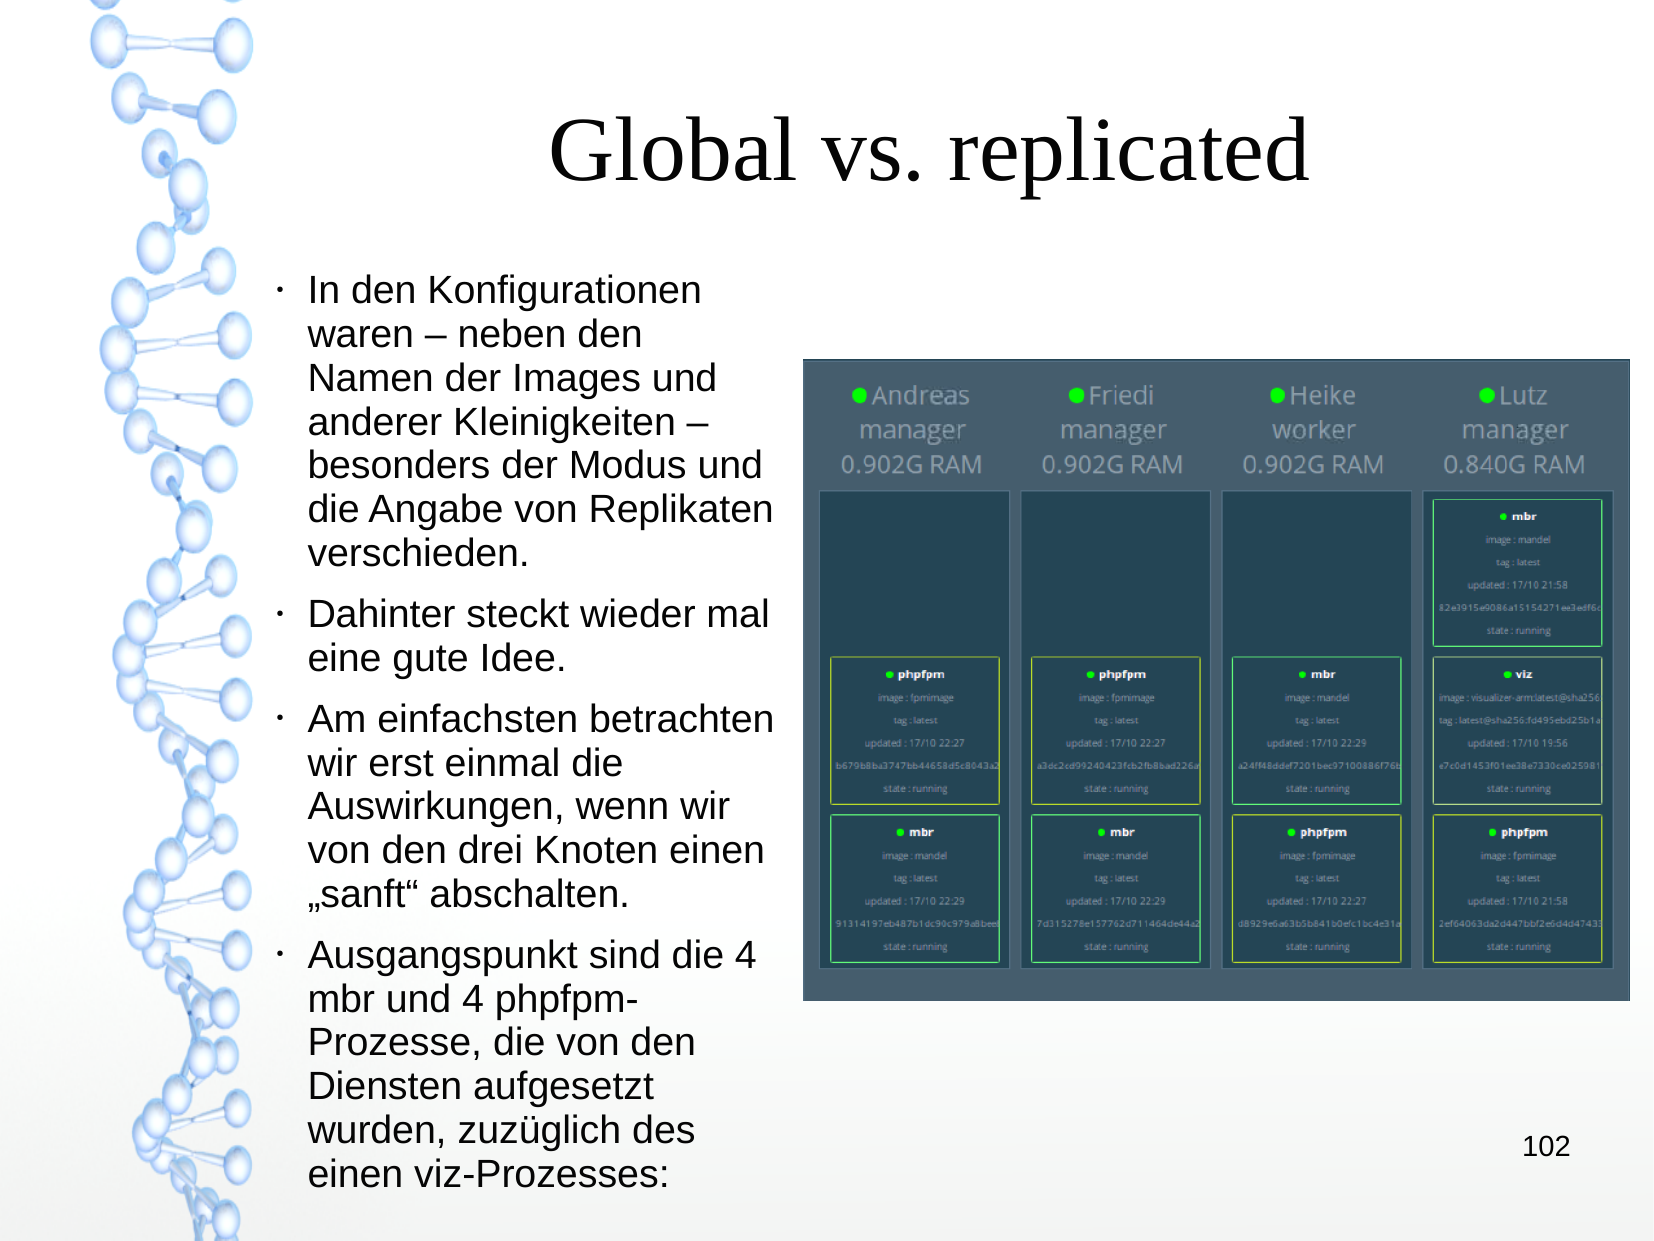

# Global vs. replicated
In den Konfigurationen waren – neben den Namen der Images und anderer Kleinigkeiten – besonders der Modus und die Angabe von Replikaten verschieden.
Dahinter steckt wieder mal eine gute Idee.
Am einfachsten betrachten wir erst einmal die Auswirkungen, wenn wir von den drei Knoten einen „sanft“ abschalten.
Ausgangspunkt sind die 4 mbr und 4 phpfpm-Prozesse, die von den Diensten aufgesetzt wurden, zuzüglich des einen viz-Prozesses:
102